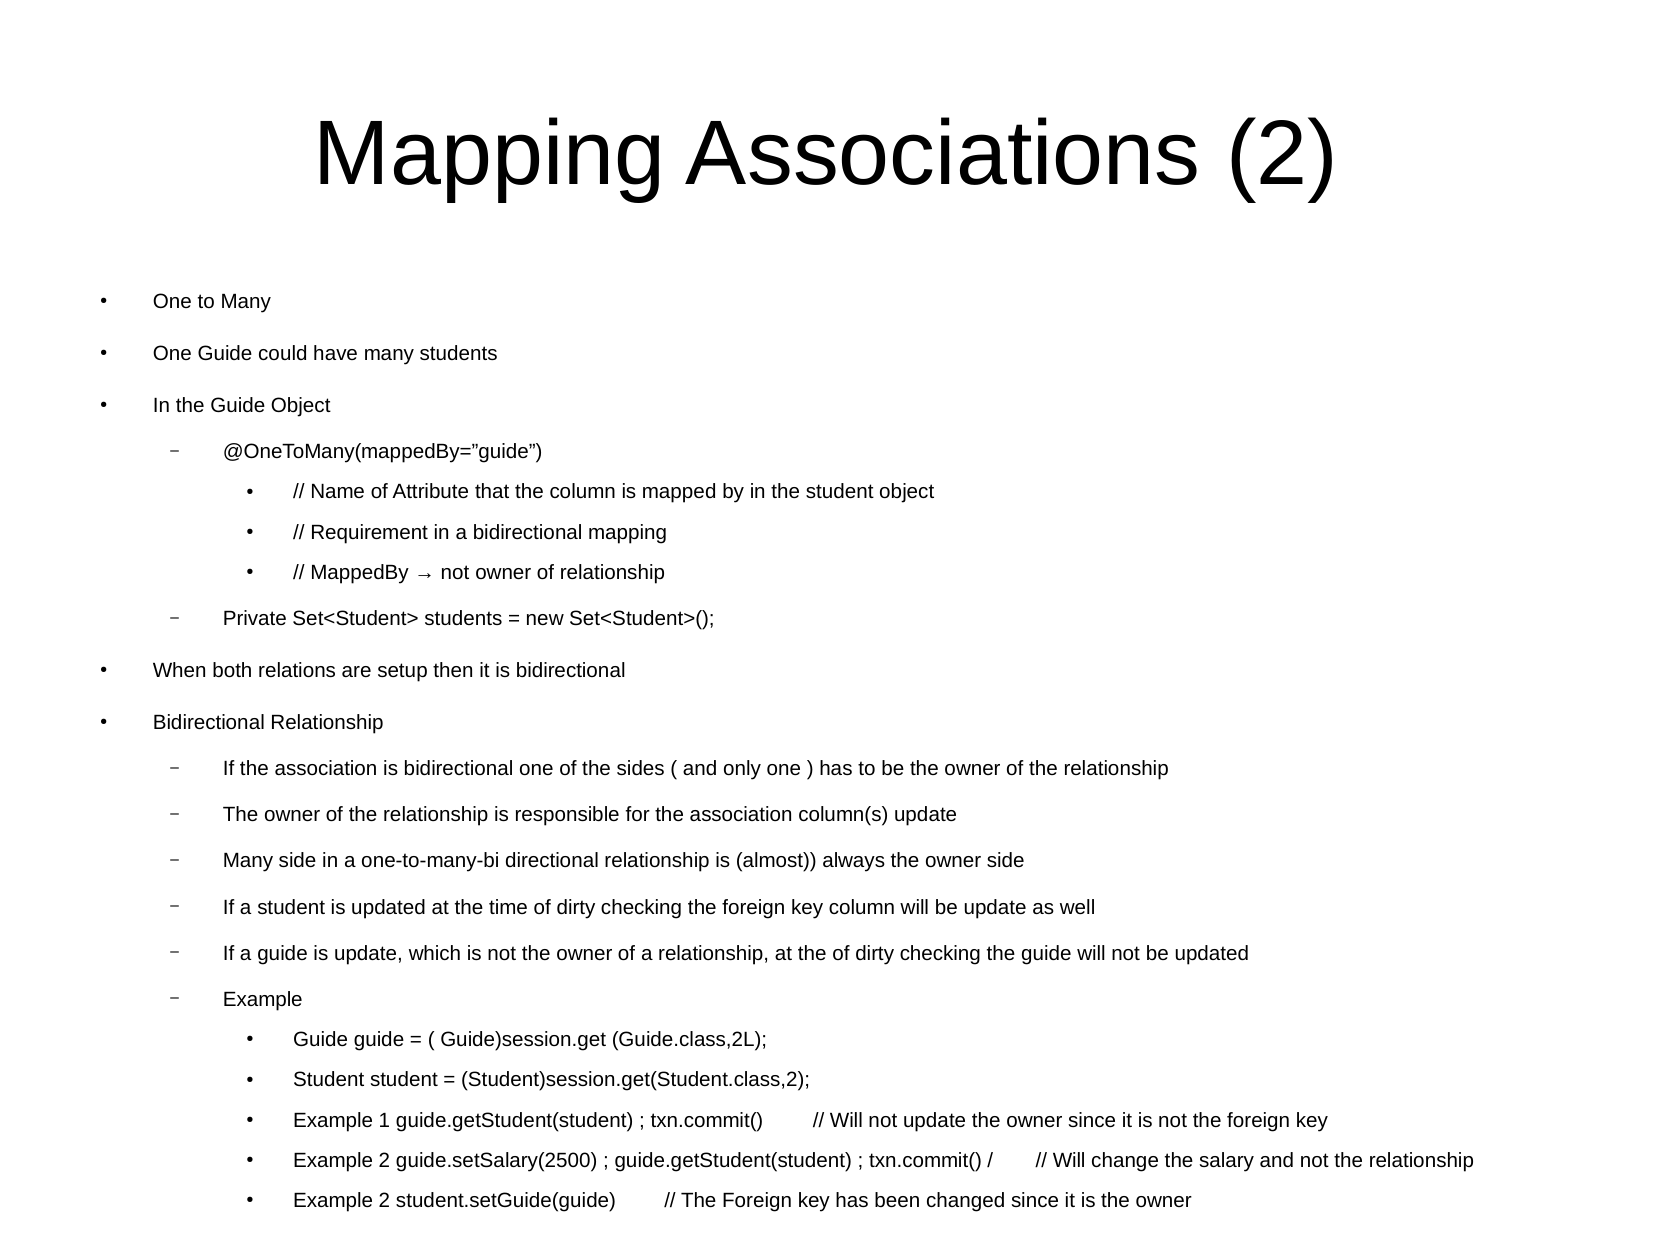

# Mapping Associations (2)
One to Many
One Guide could have many students
In the Guide Object
@OneToMany(mappedBy=”guide”)
// Name of Attribute that the column is mapped by in the student object
// Requirement in a bidirectional mapping
// MappedBy → not owner of relationship
Private Set<Student> students = new Set<Student>();
When both relations are setup then it is bidirectional
Bidirectional Relationship
If the association is bidirectional one of the sides ( and only one ) has to be the owner of the relationship
The owner of the relationship is responsible for the association column(s) update
Many side in a one-to-many-bi directional relationship is (almost)) always the owner side
If a student is updated at the time of dirty checking the foreign key column will be update as well
If a guide is update, which is not the owner of a relationship, at the of dirty checking the guide will not be updated
Example
Guide guide = ( Guide)session.get (Guide.class,2L);
Student student = (Student)session.get(Student.class,2);
Example 1 guide.getStudent(student) ; txn.commit()				// Will not update the owner since it is not the foreign key
Example 2 guide.setSalary(2500) ; guide.getStudent(student) ; txn.commit() /	​// Will change the salary and not the relationship
Example 2 student.setGuide(guide)						// The Foreign key has been changed since it is the owner